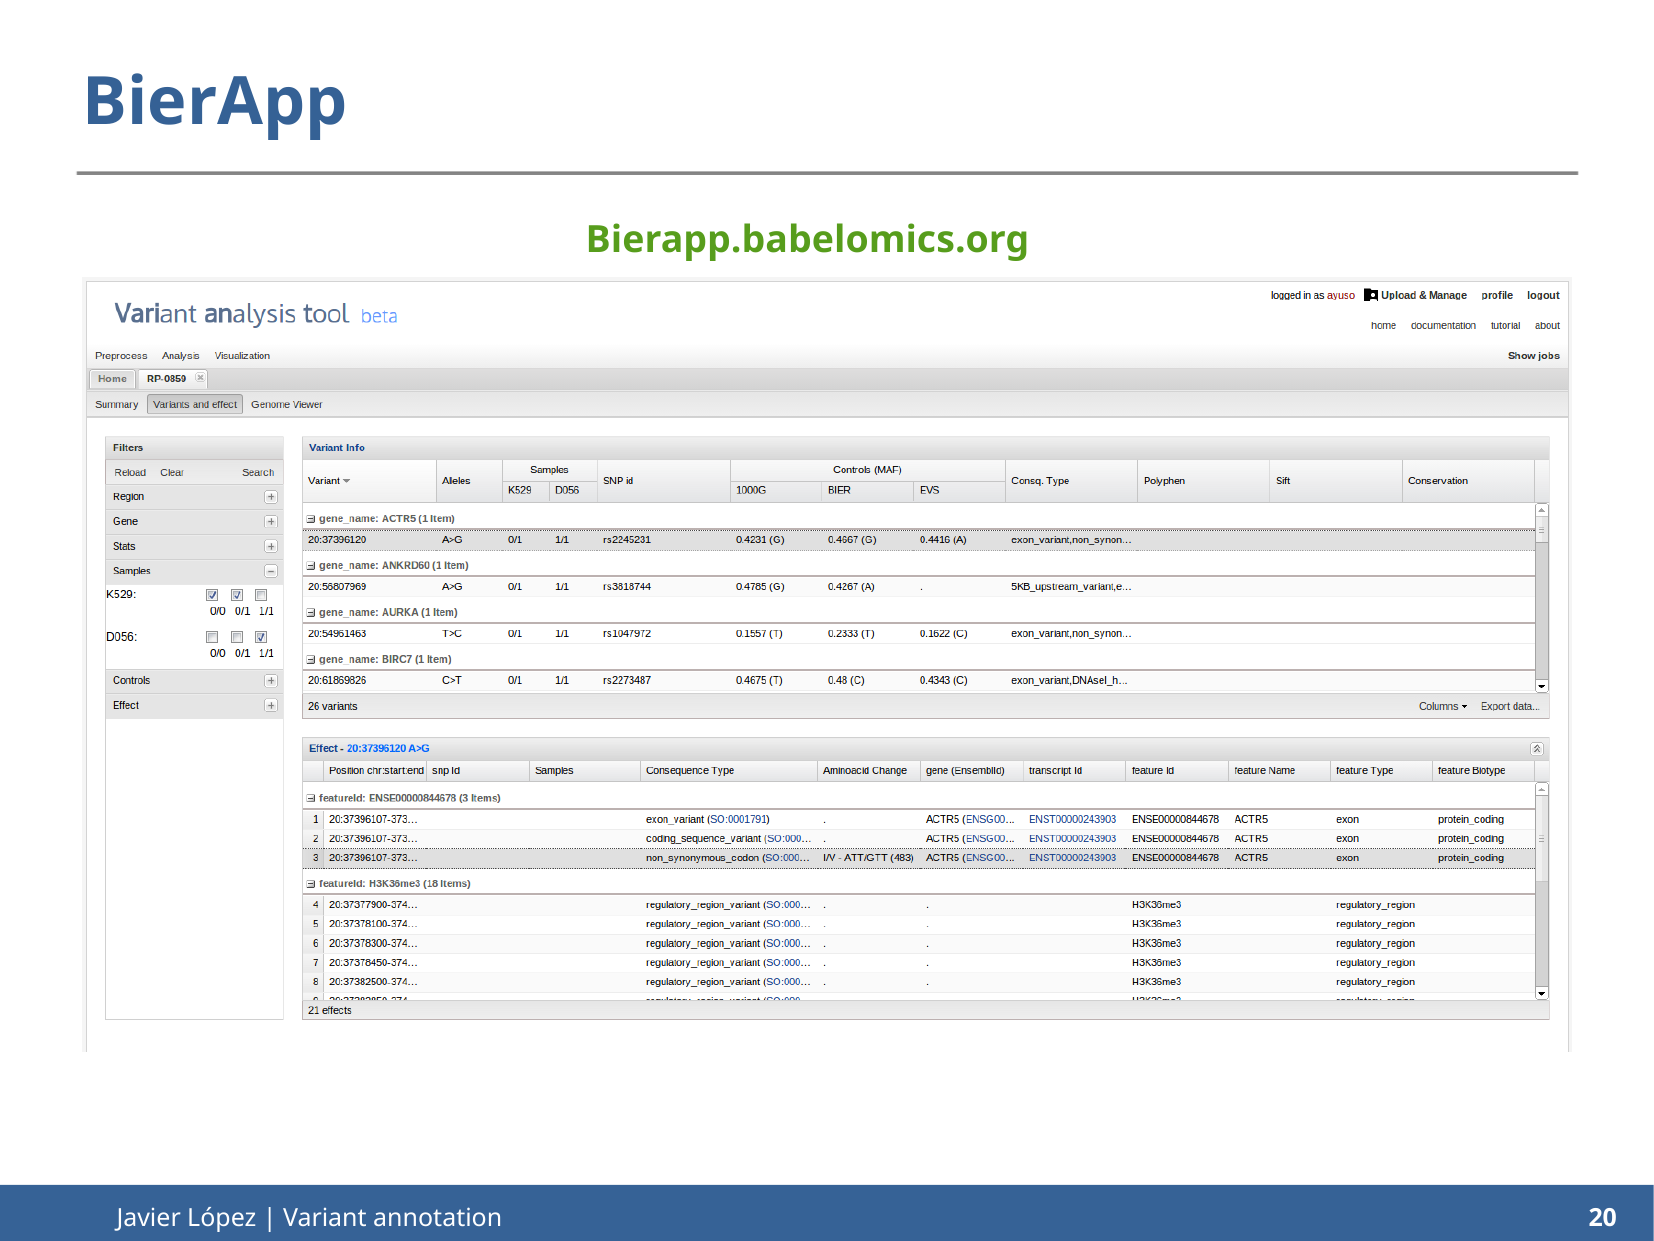

BierApp
Bierapp.babelomics.org
#
Javier López | Variant annotation
20